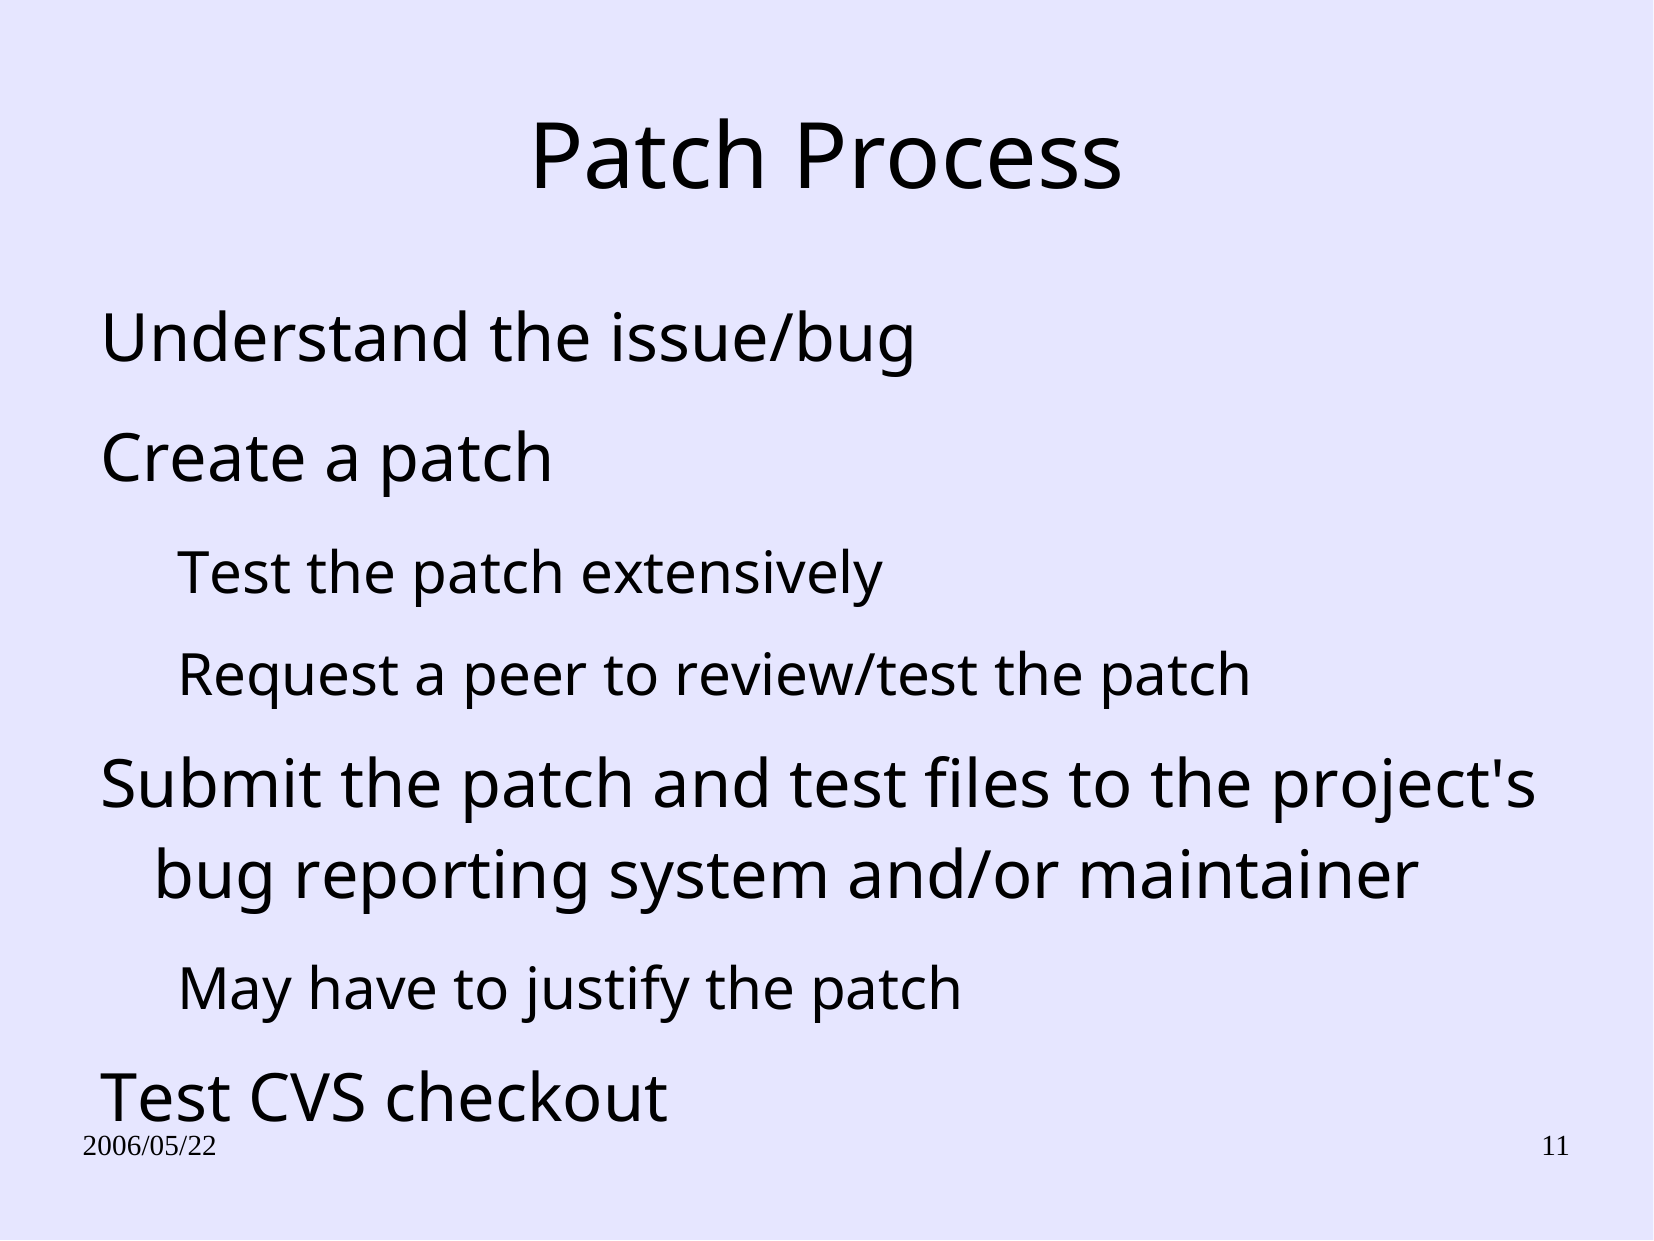

# Patch Process
Understand the issue/bug
Create a patch
Test the patch extensively
Request a peer to review/test the patch
Submit the patch and test files to the project's bug reporting system and/or maintainer
May have to justify the patch
Test CVS checkout
2006/05/22
11